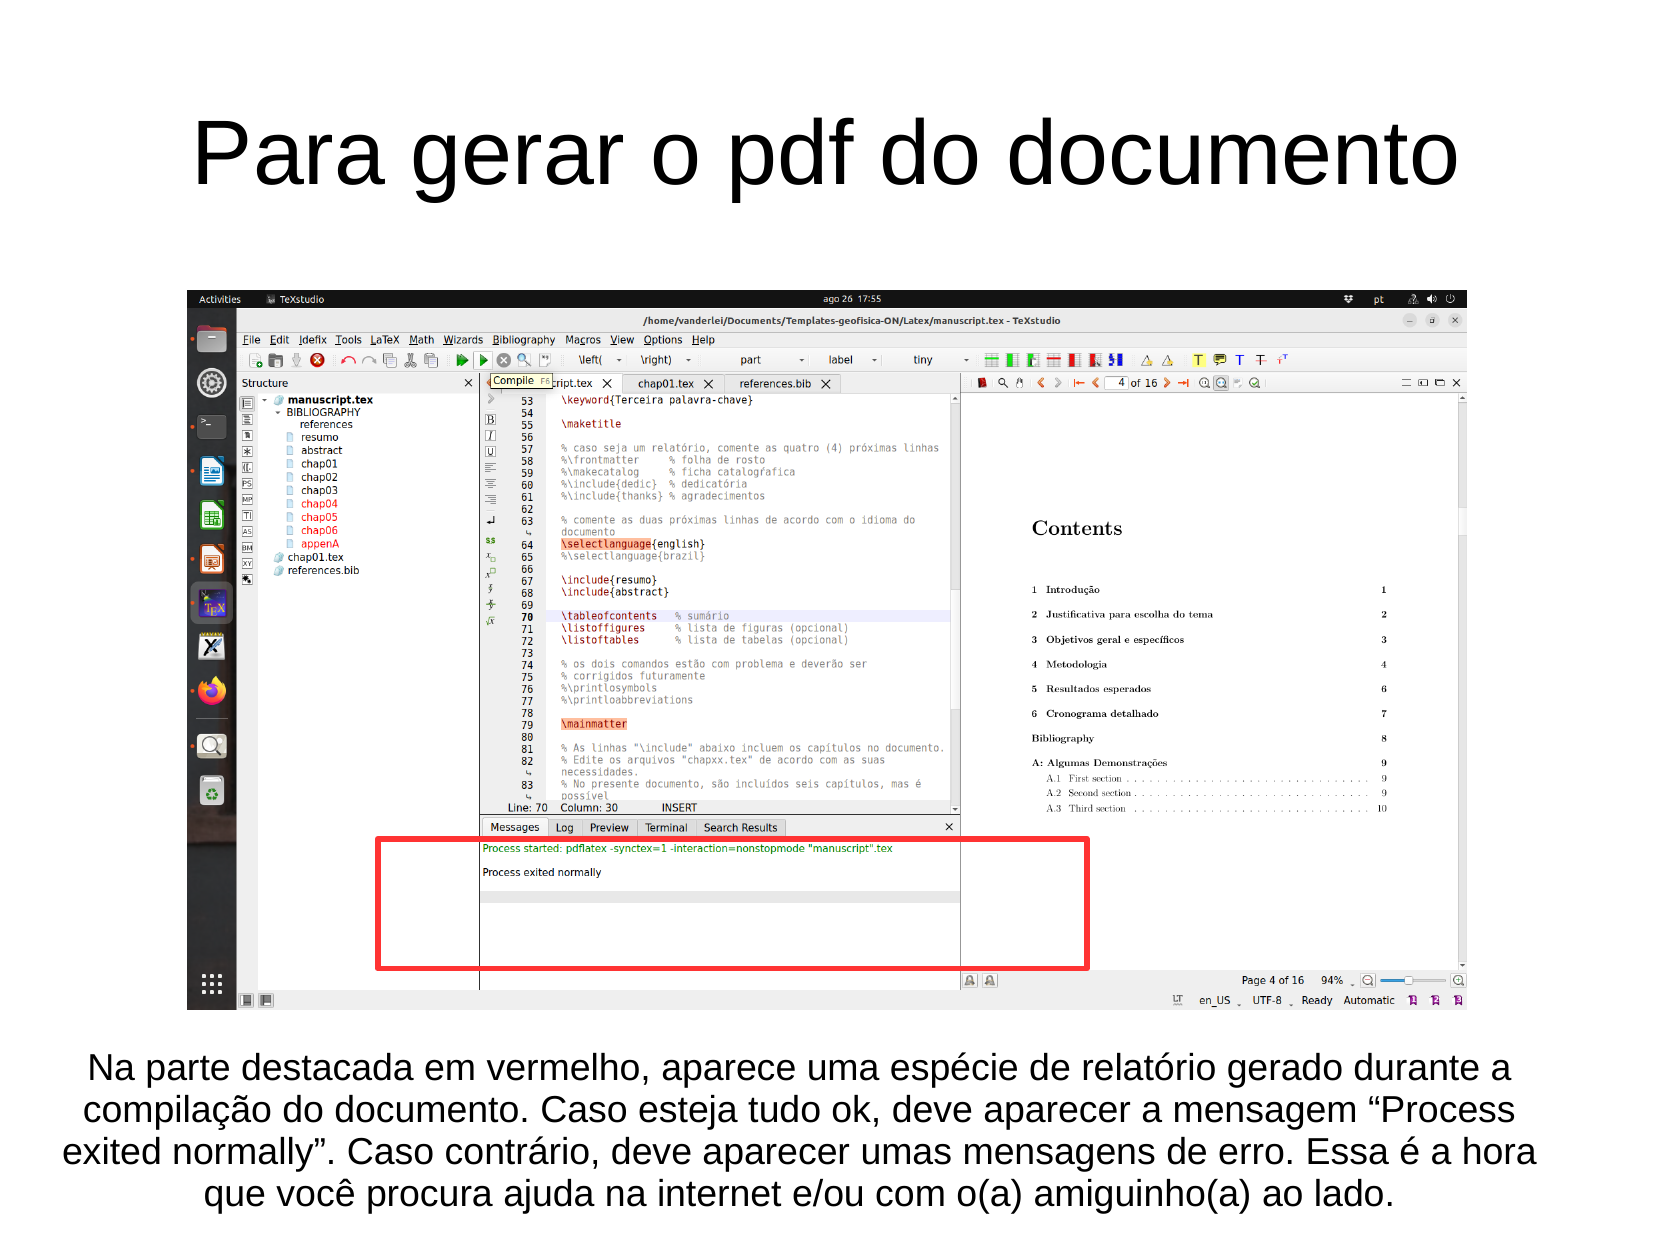

# Para gerar o pdf do documento
Na parte destacada em vermelho, aparece uma espécie de relatório gerado durante a compilação do documento. Caso esteja tudo ok, deve aparecer a mensagem “Process exited normally”. Caso contrário, deve aparecer umas mensagens de erro. Essa é a hora que você procura ajuda na internet e/ou com o(a) amiguinho(a) ao lado.